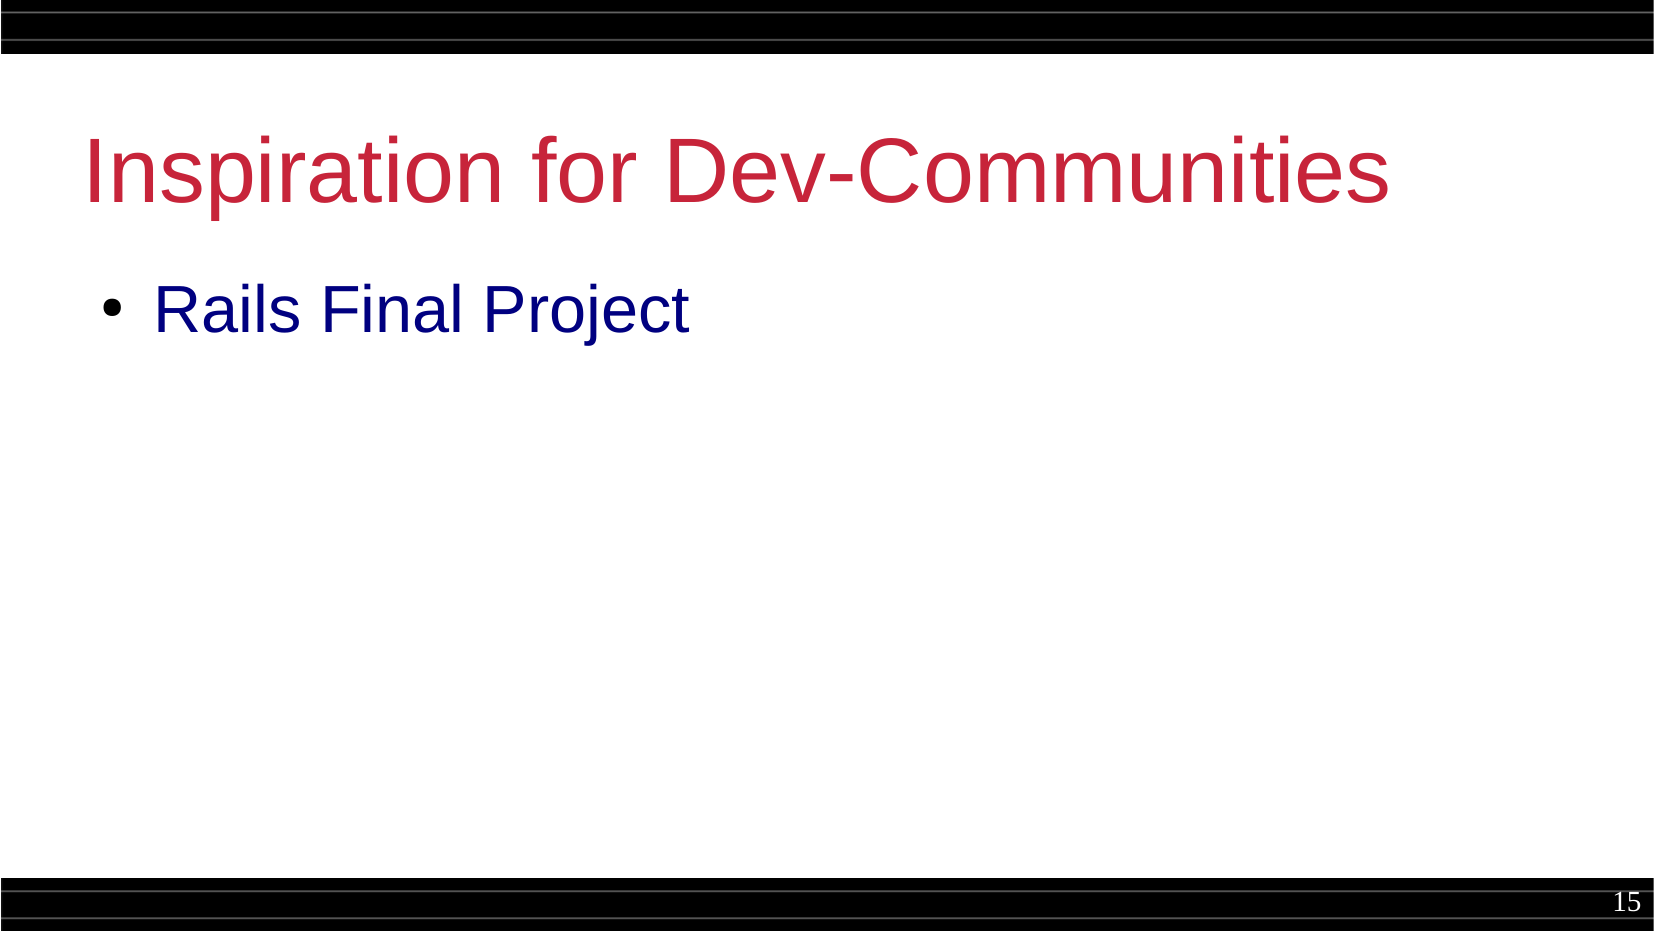

# Inspiration for Dev-Communities
Rails Final Project